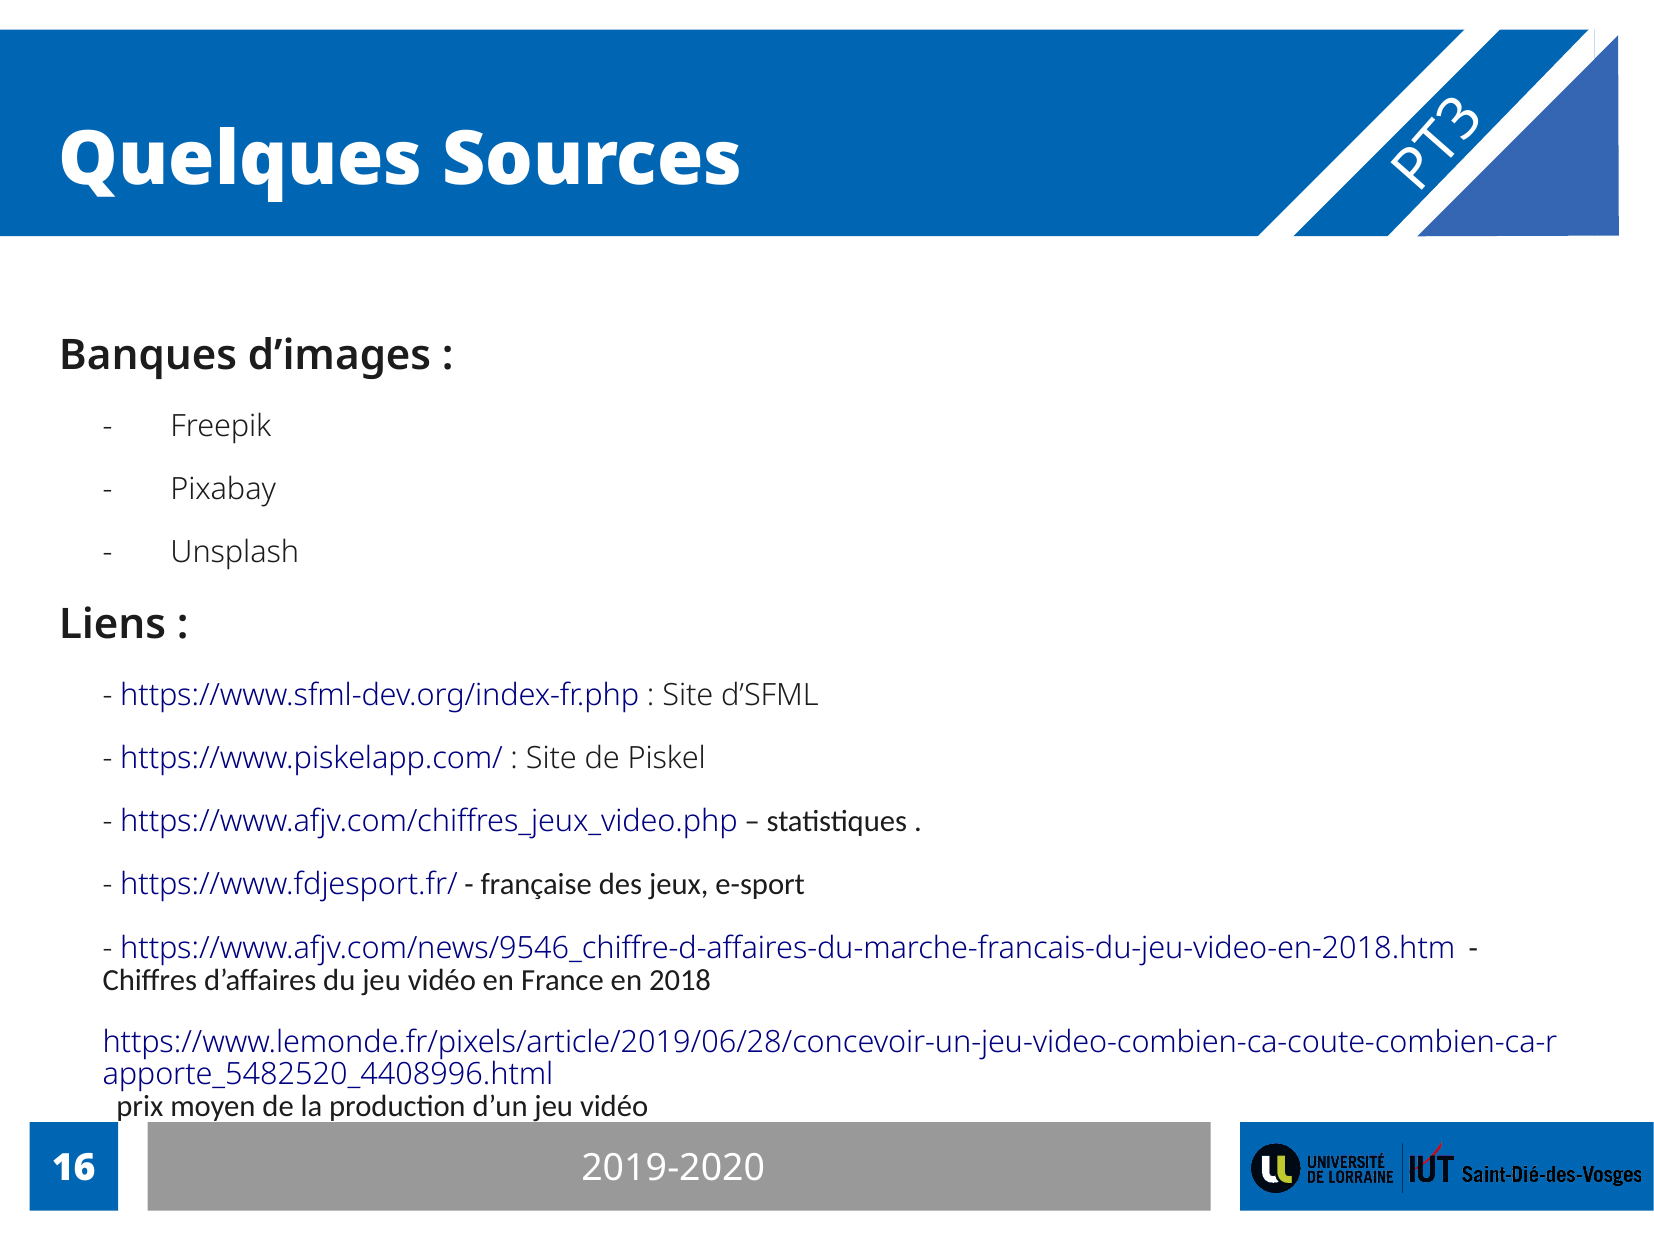

# Quelques Sources
Banques d’images :
-	Freepik
-	Pixabay
-	Unsplash
Liens :
- https://www.sfml-dev.org/index-fr.php : Site d’SFML
- https://www.piskelapp.com/ : Site de Piskel
- https://www.afjv.com/chiffres_jeux_video.php – statistiques .
- https://www.fdjesport.fr/ - française des jeux, e-sport
- https://www.afjv.com/news/9546_chiffre-d-affaires-du-marche-francais-du-jeu-video-en-2018.htm - Chiffres d’affaires du jeu vidéo en France en 2018
https://www.lemonde.fr/pixels/article/2019/06/28/concevoir-un-jeu-video-combien-ca-coute-combien-ca-rapporte_5482520_4408996.html prix moyen de la production d’un jeu vidéo
16